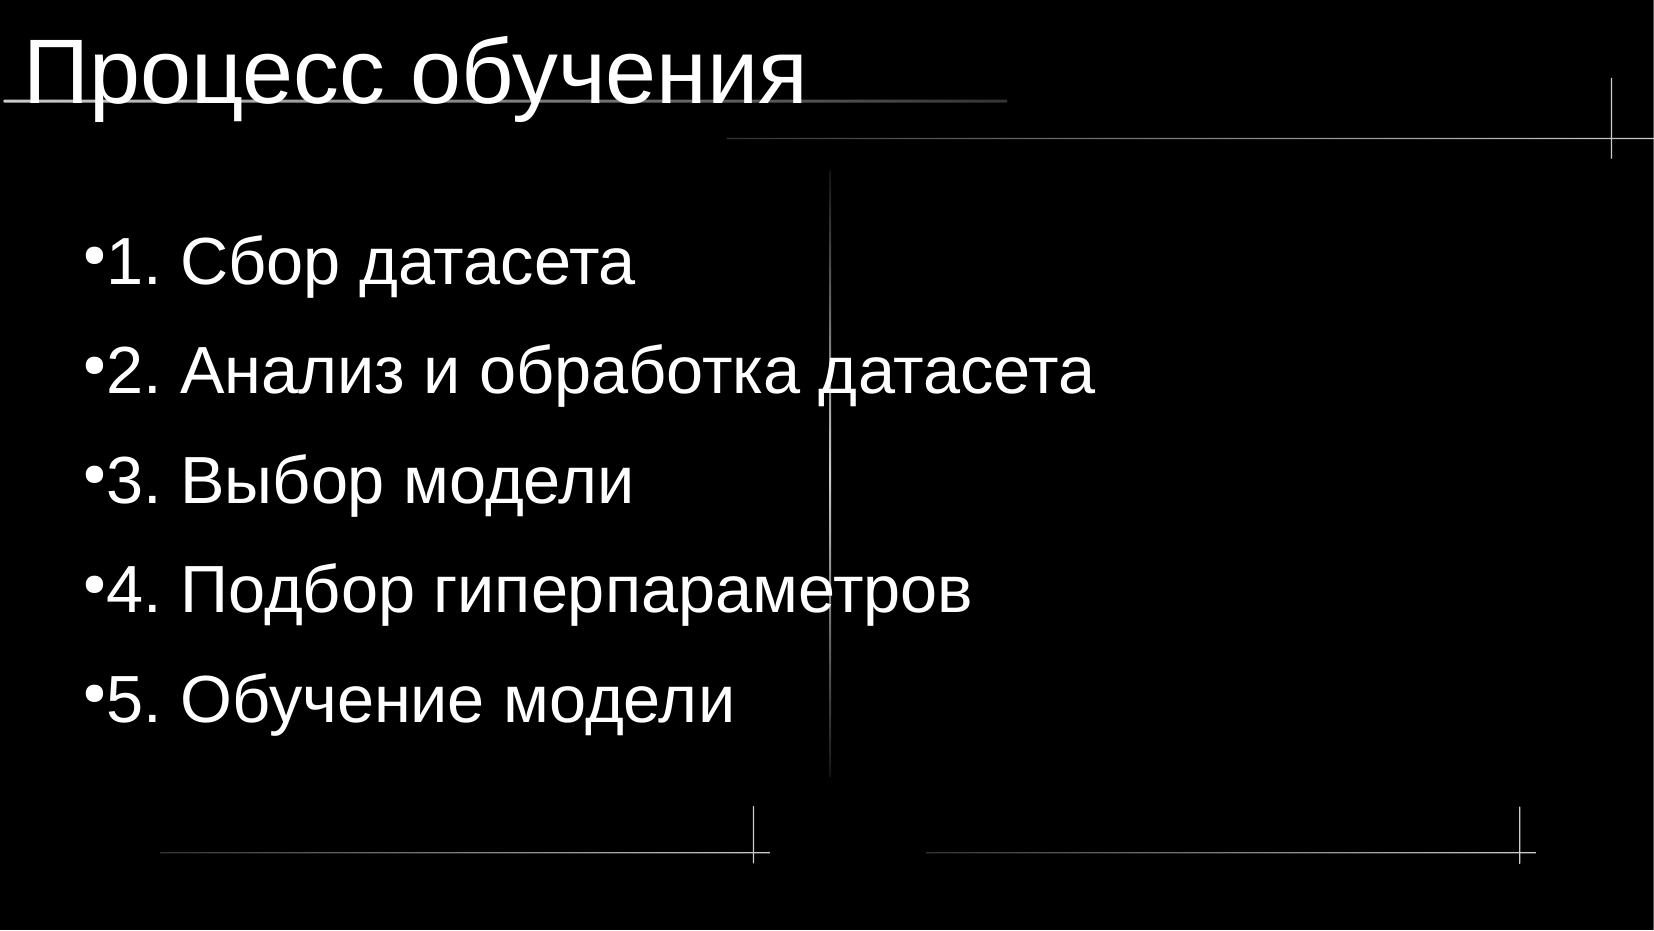

# Процесс обучения
1. Сбор датасета
2. Анализ и обработка датасета
3. Выбор модели
4. Подбор гиперпараметров
5. Обучение модели